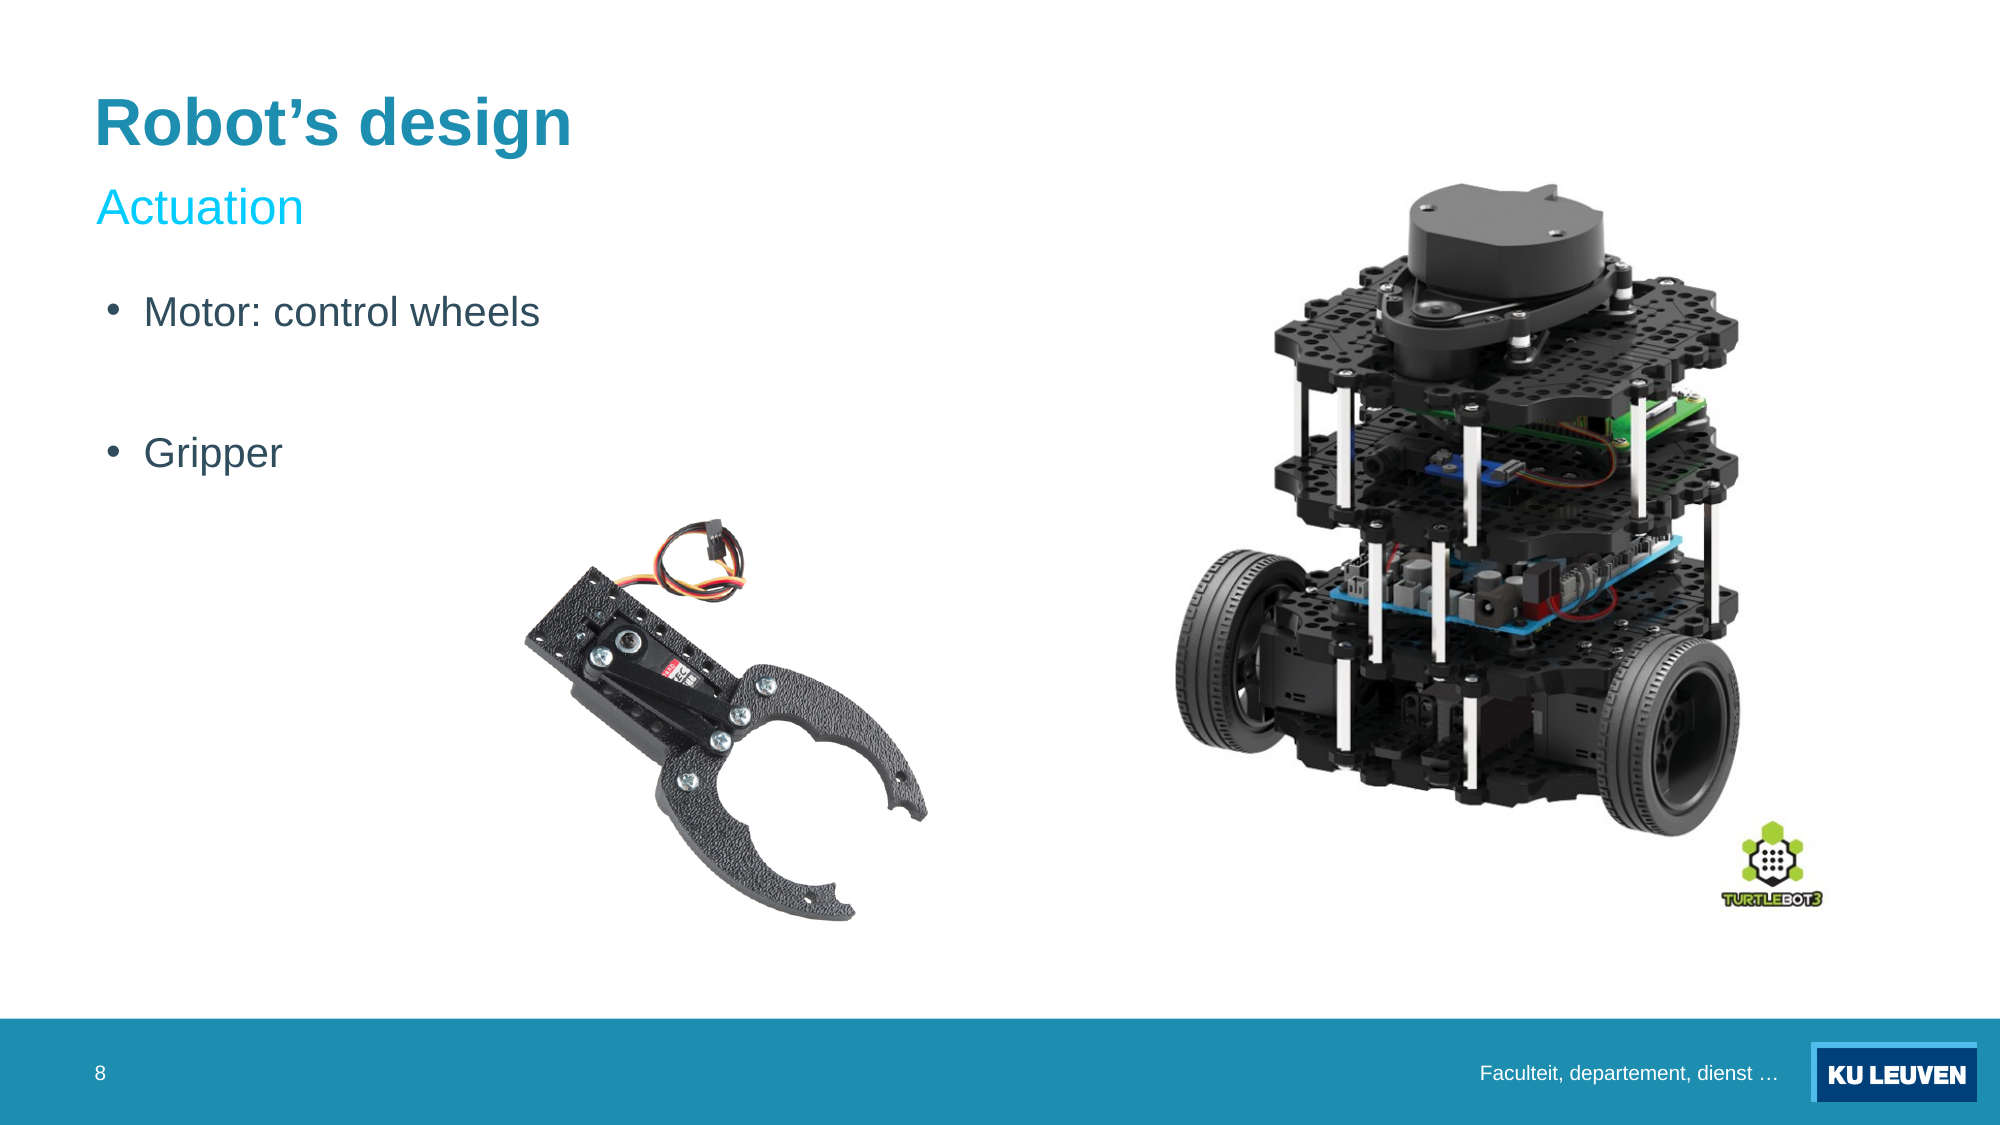

# Robot’s design
Actuation
Motor: control wheels
Gripper
8
KULeuven, CoaCo